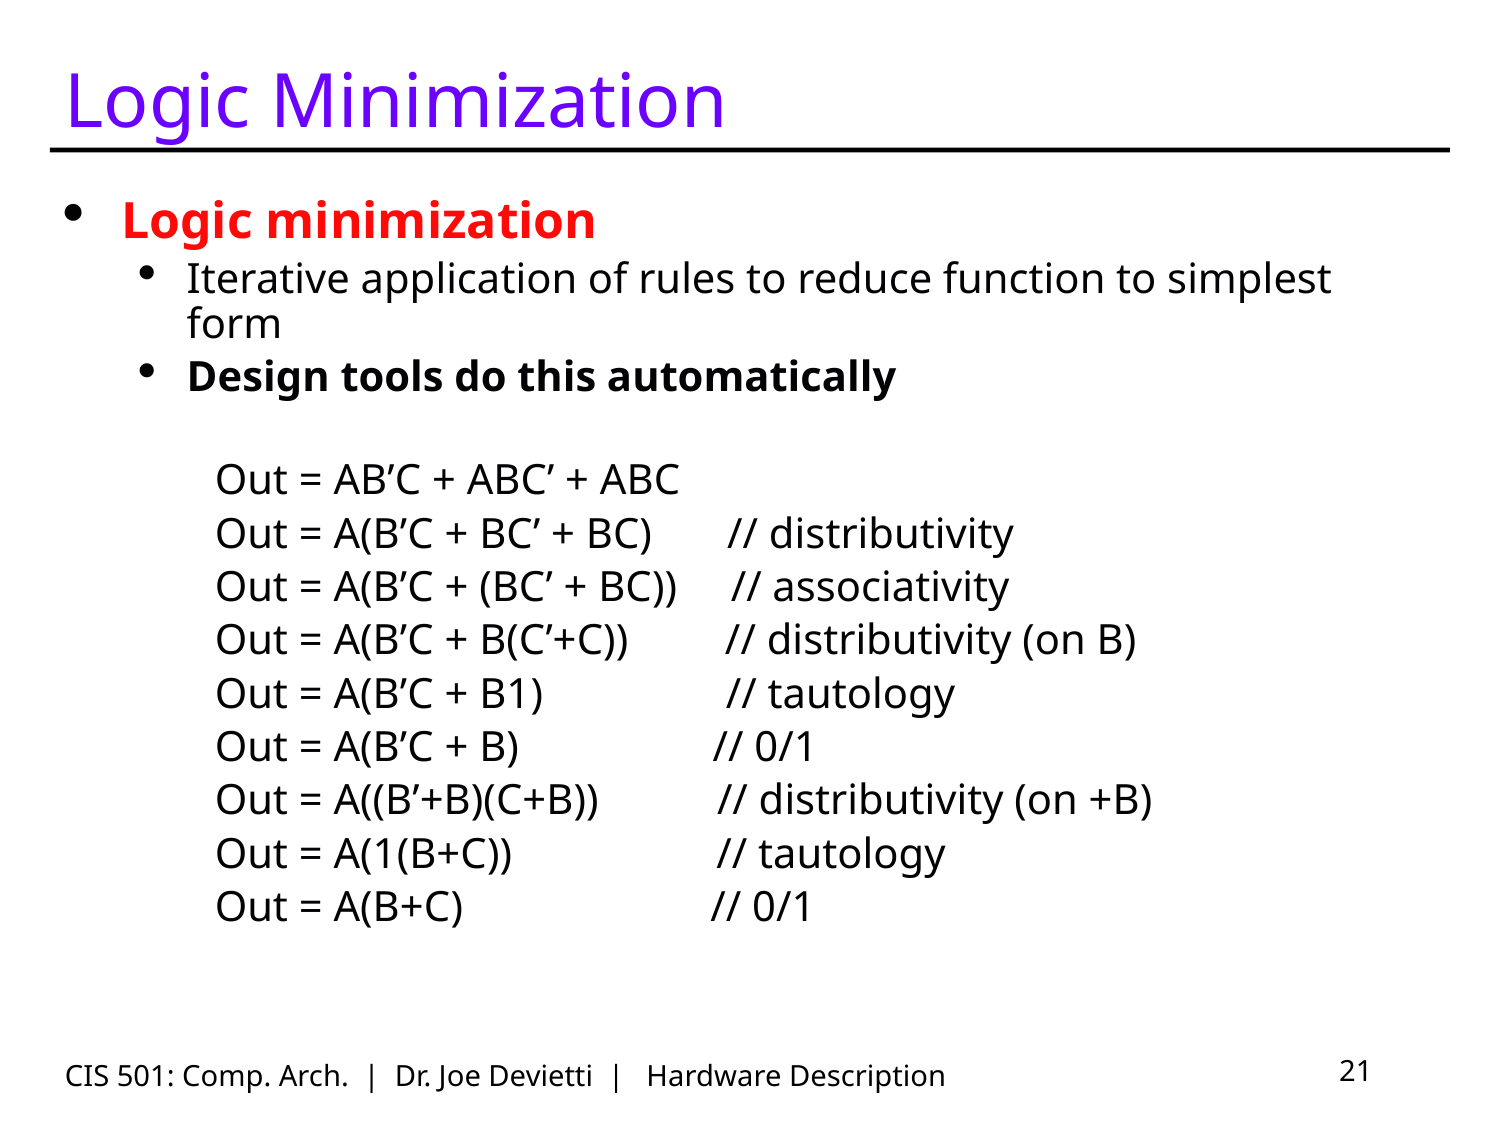

Logic Minimization
Logic minimization
Iterative application of rules to reduce function to simplest form
Design tools do this automatically
Out = AB’C + ABC’ + ABC
Out = A(B’C + BC’ + BC) // distributivity
Out = A(B’C + (BC’ + BC)) // associativity
Out = A(B’C + B(C’+C)) // distributivity (on B)
Out = A(B’C + B1) // tautology
Out = A(B’C + B) // 0/1
Out = A((B’+B)(C+B)) // distributivity (on +B)
Out = A(1(B+C)) // tautology
Out = A(B+C) // 0/1
CIS 501: Comp. Arch. | Dr. Joe Devietti | Hardware Description